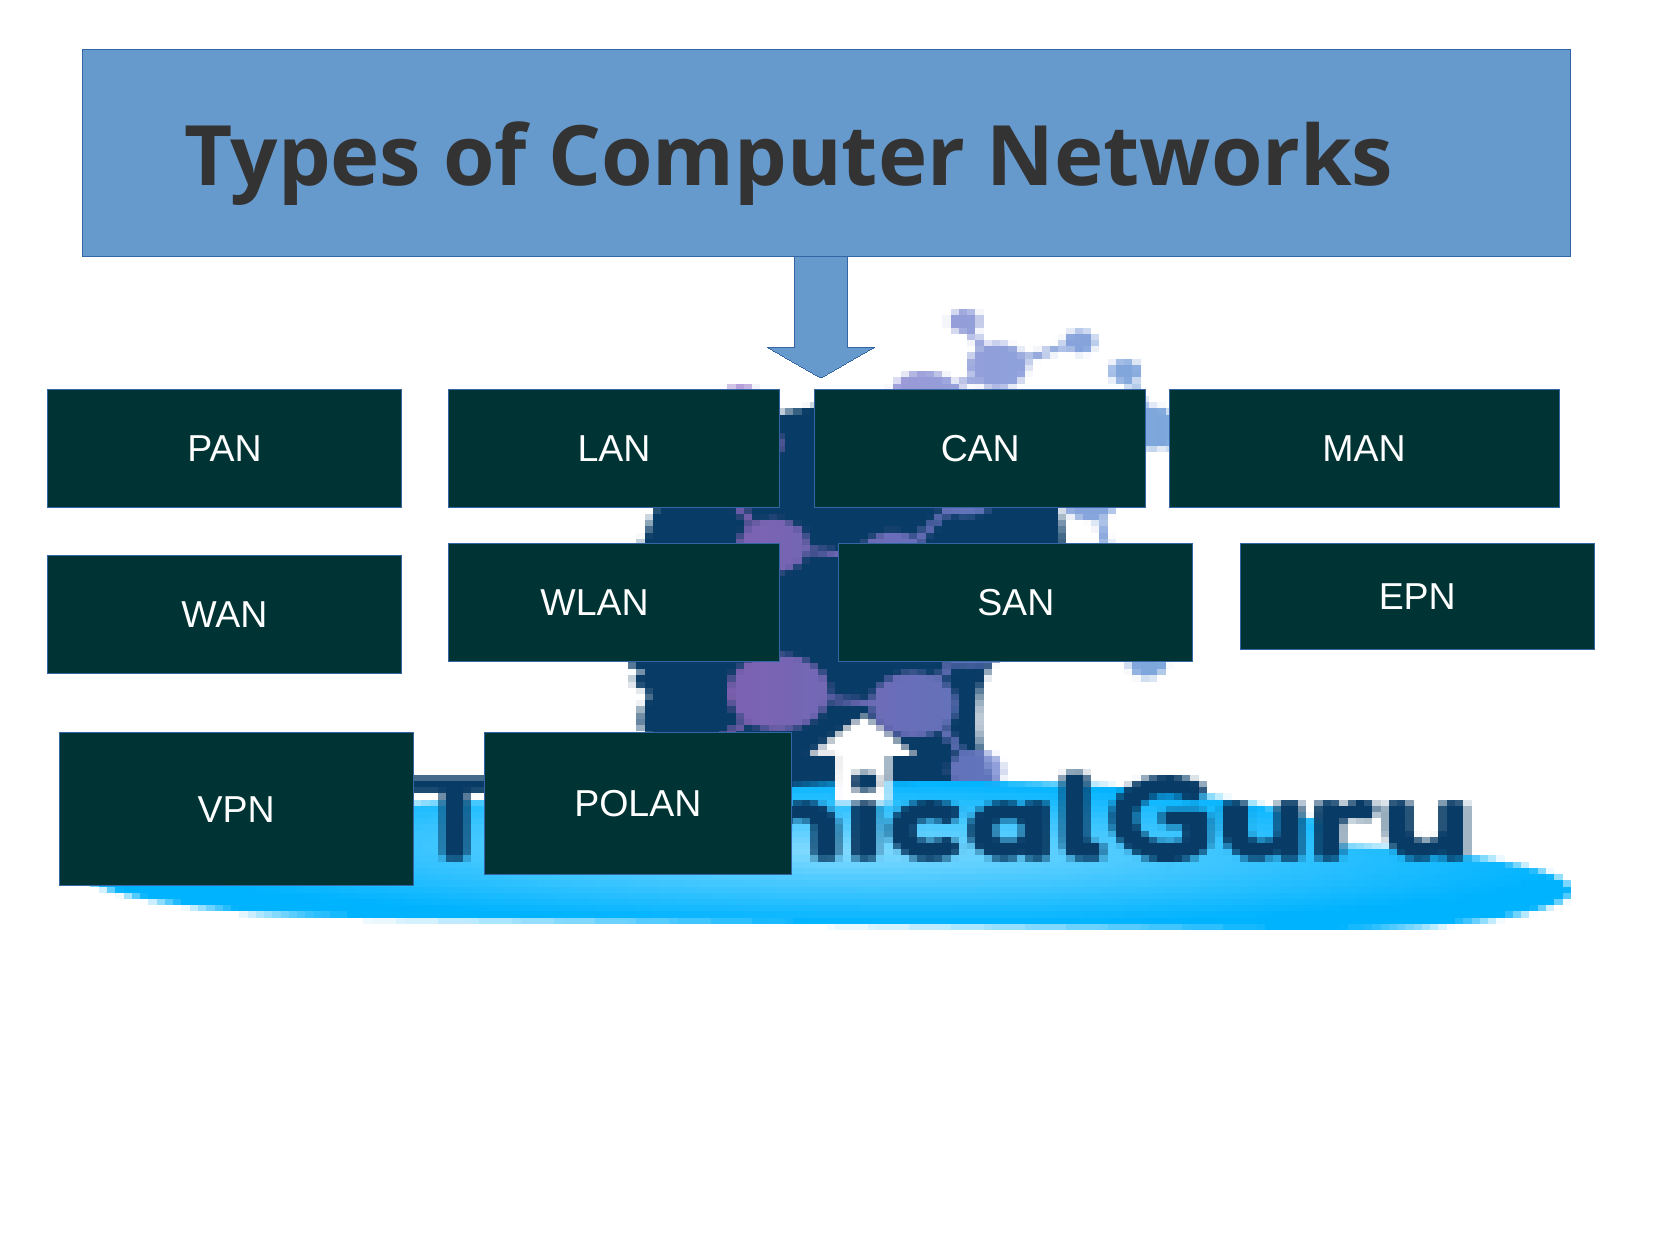

#
 Types of Computer Networks
PAN
LAN
CAN
MAN
WLAN
SAN
EPN
WAN
VPN
POLAN